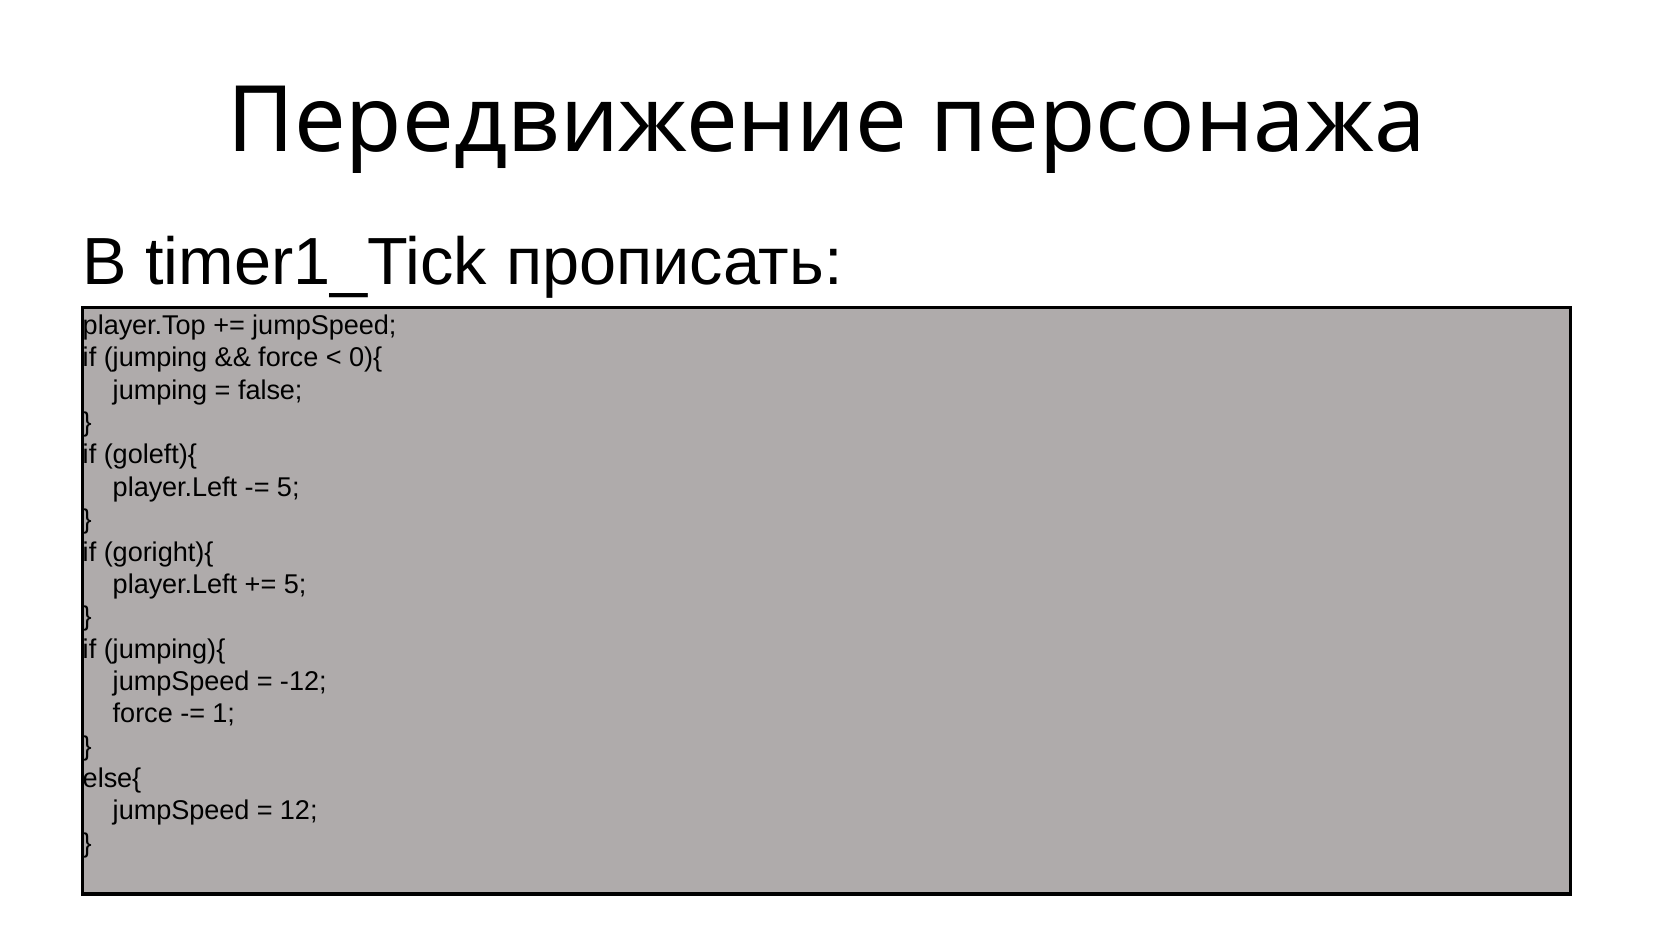

# Передвижение персонажа
В timer1_Tick прописать:
player.Top += jumpSpeed;
if (jumping && force < 0){
 jumping = false;
}
if (goleft){
 player.Left -= 5;
}
if (goright){
 player.Left += 5;
}
if (jumping){
 jumpSpeed = -12;
 force -= 1;
}
else{
 jumpSpeed = 12;
}